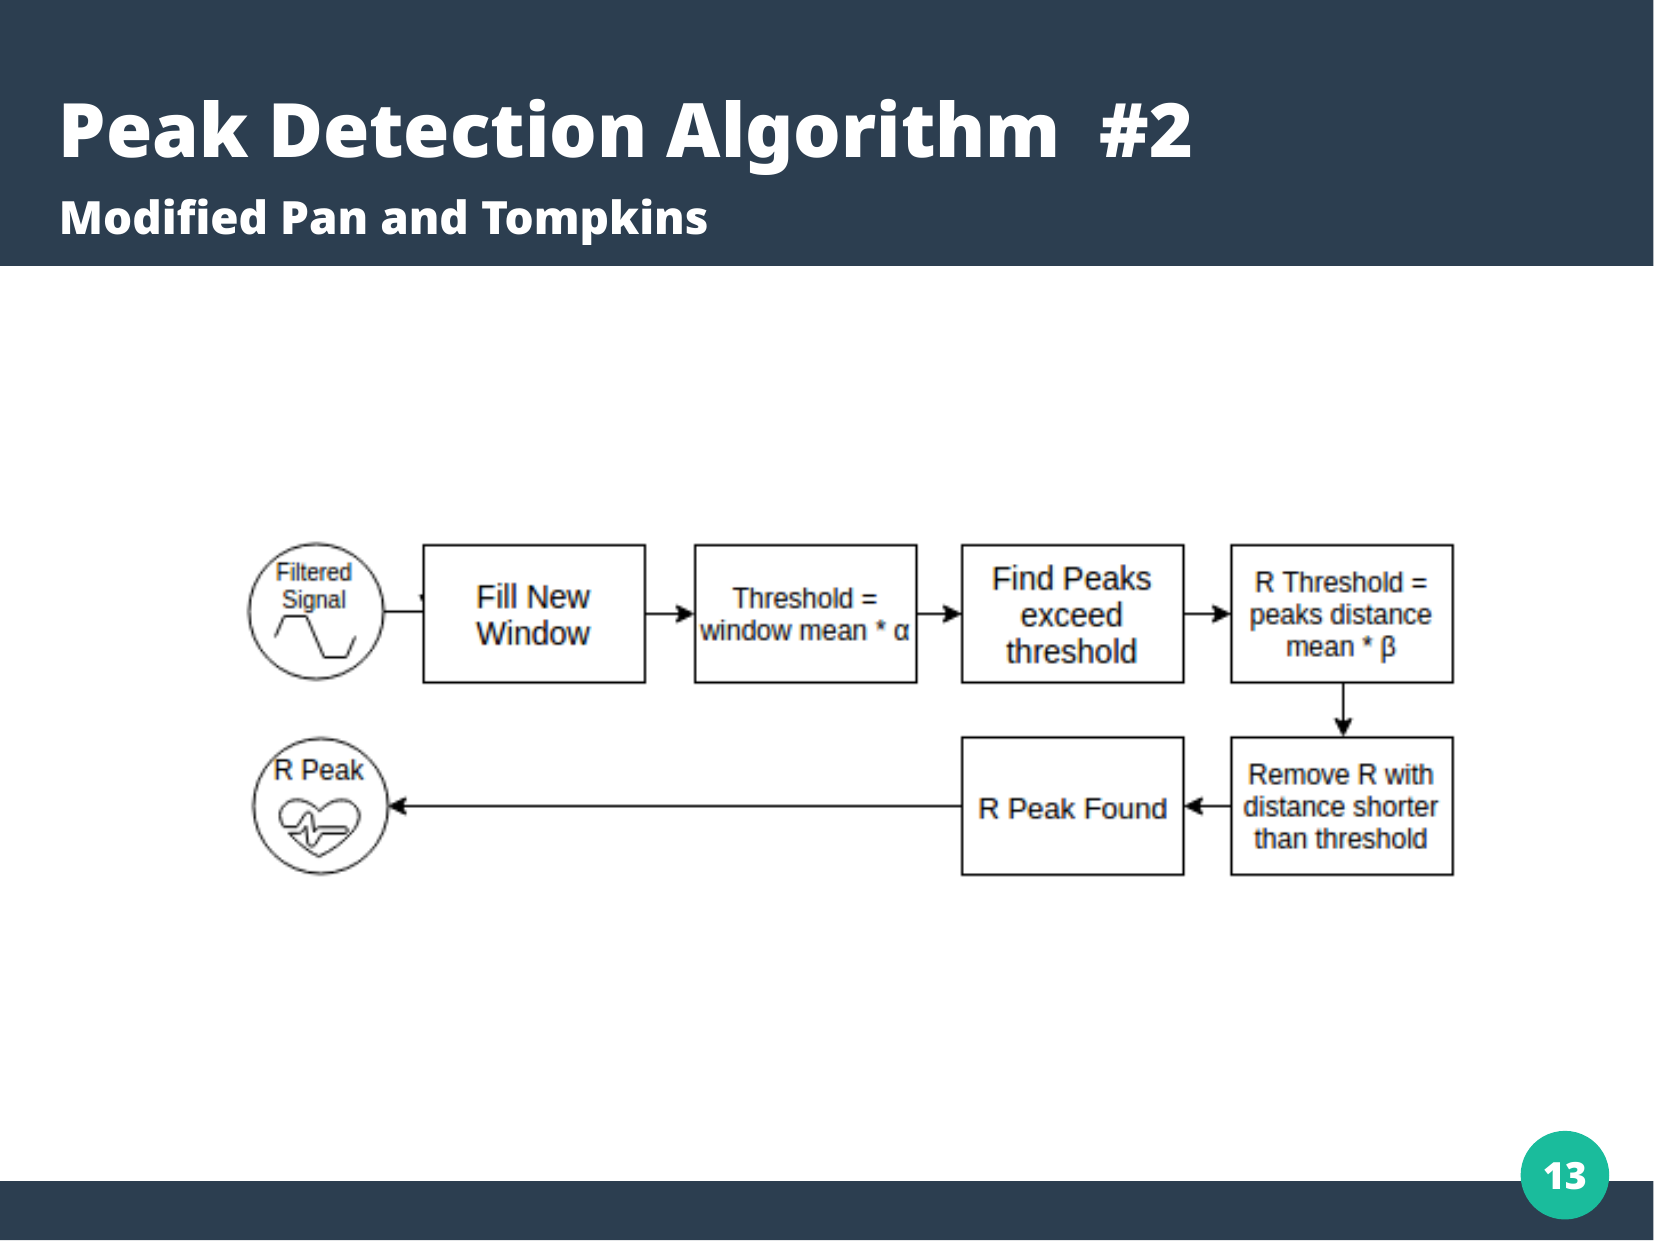

# Peak Detection Algorithm #2
Modified Pan and Tompkins
13